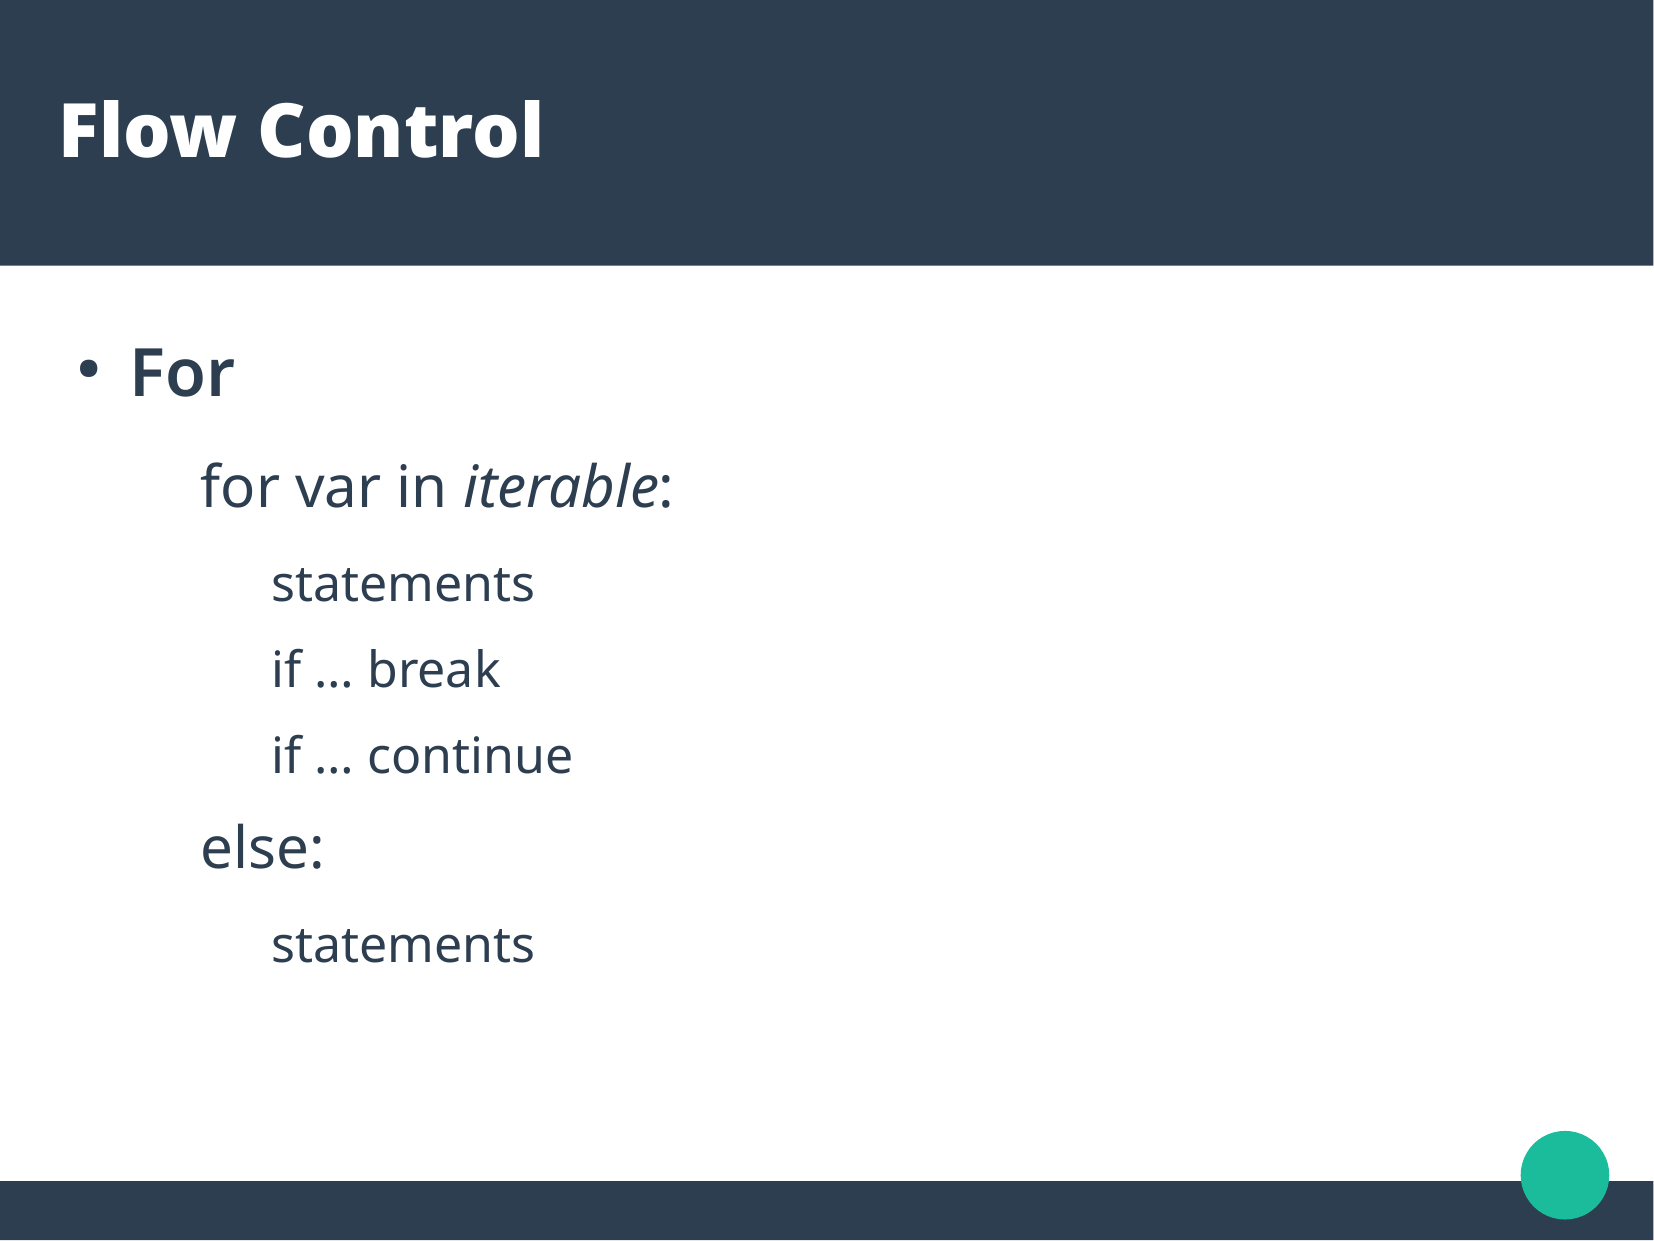

# Flow Control
For
for var in iterable:
statements
if … break
if … continue
else:
statements